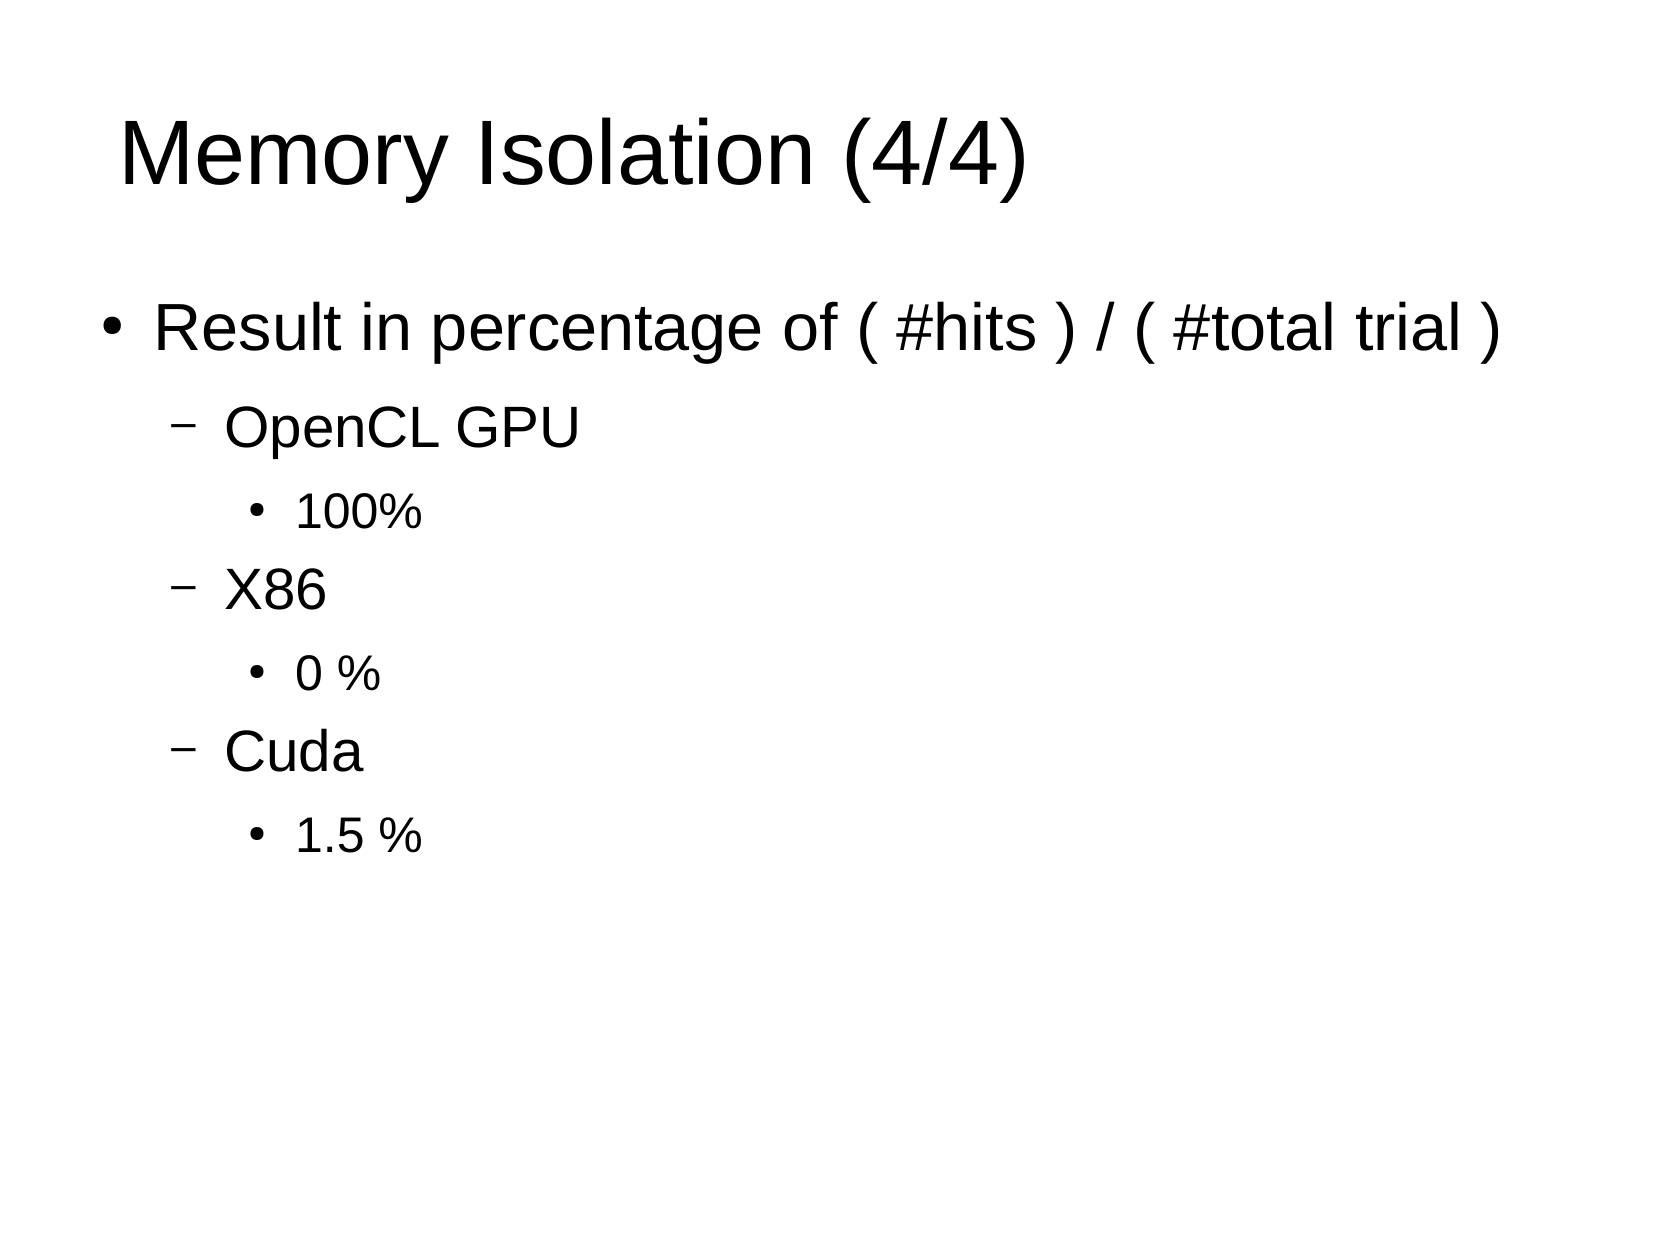

# Memory Isolation (4/4)
Result in percentage of ( #hits ) / ( #total trial )
OpenCL GPU
100%
X86
0 %
Cuda
1.5 %